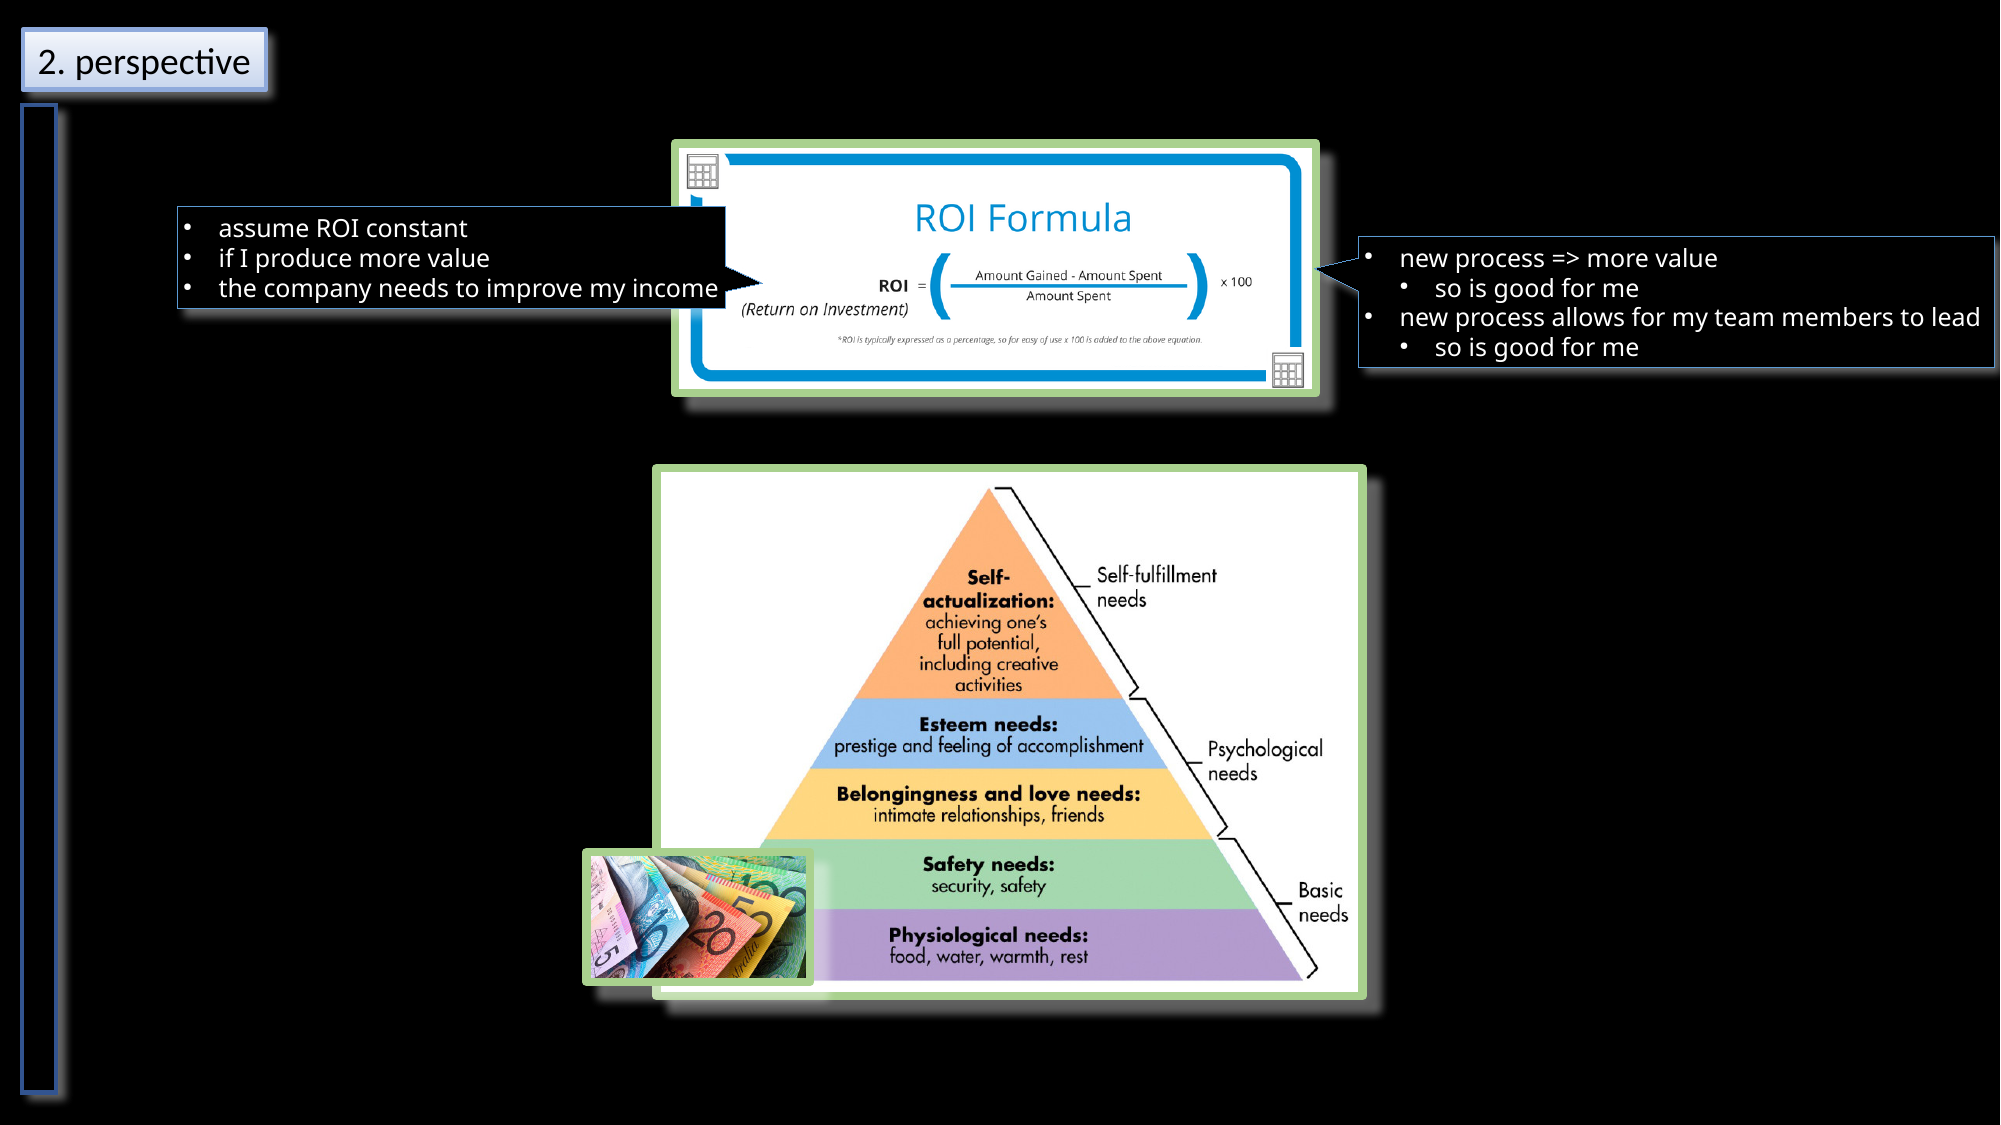

# 2. perspective
assume ROI constant
if I produce more value
the company needs to improve my income
new process => more value
so is good for me
new process allows for my team members to lead
so is good for me